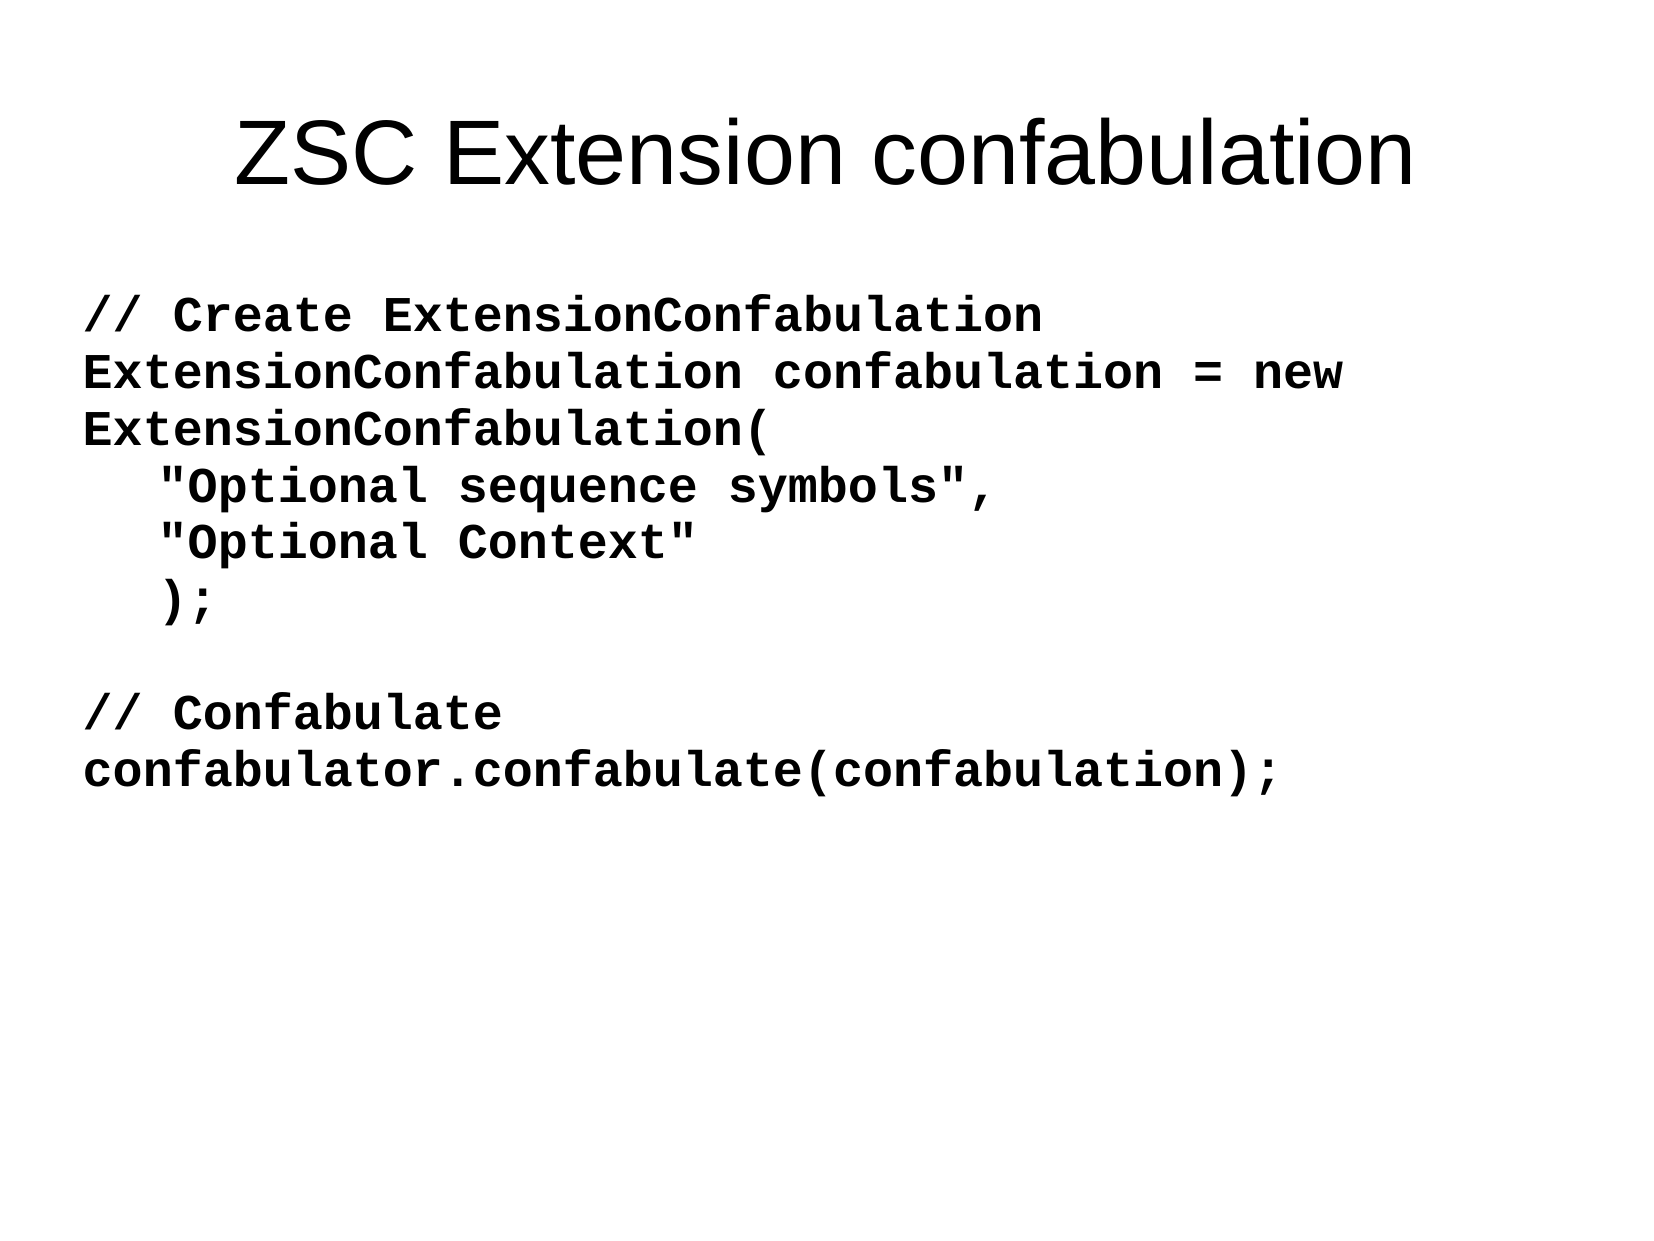

# ZSC Extension confabulation
// Create ExtensionConfabulation
ExtensionConfabulation confabulation = new ExtensionConfabulation(
	"Optional sequence symbols",
	"Optional Context"
	);
// Confabulate
confabulator.confabulate(confabulation);